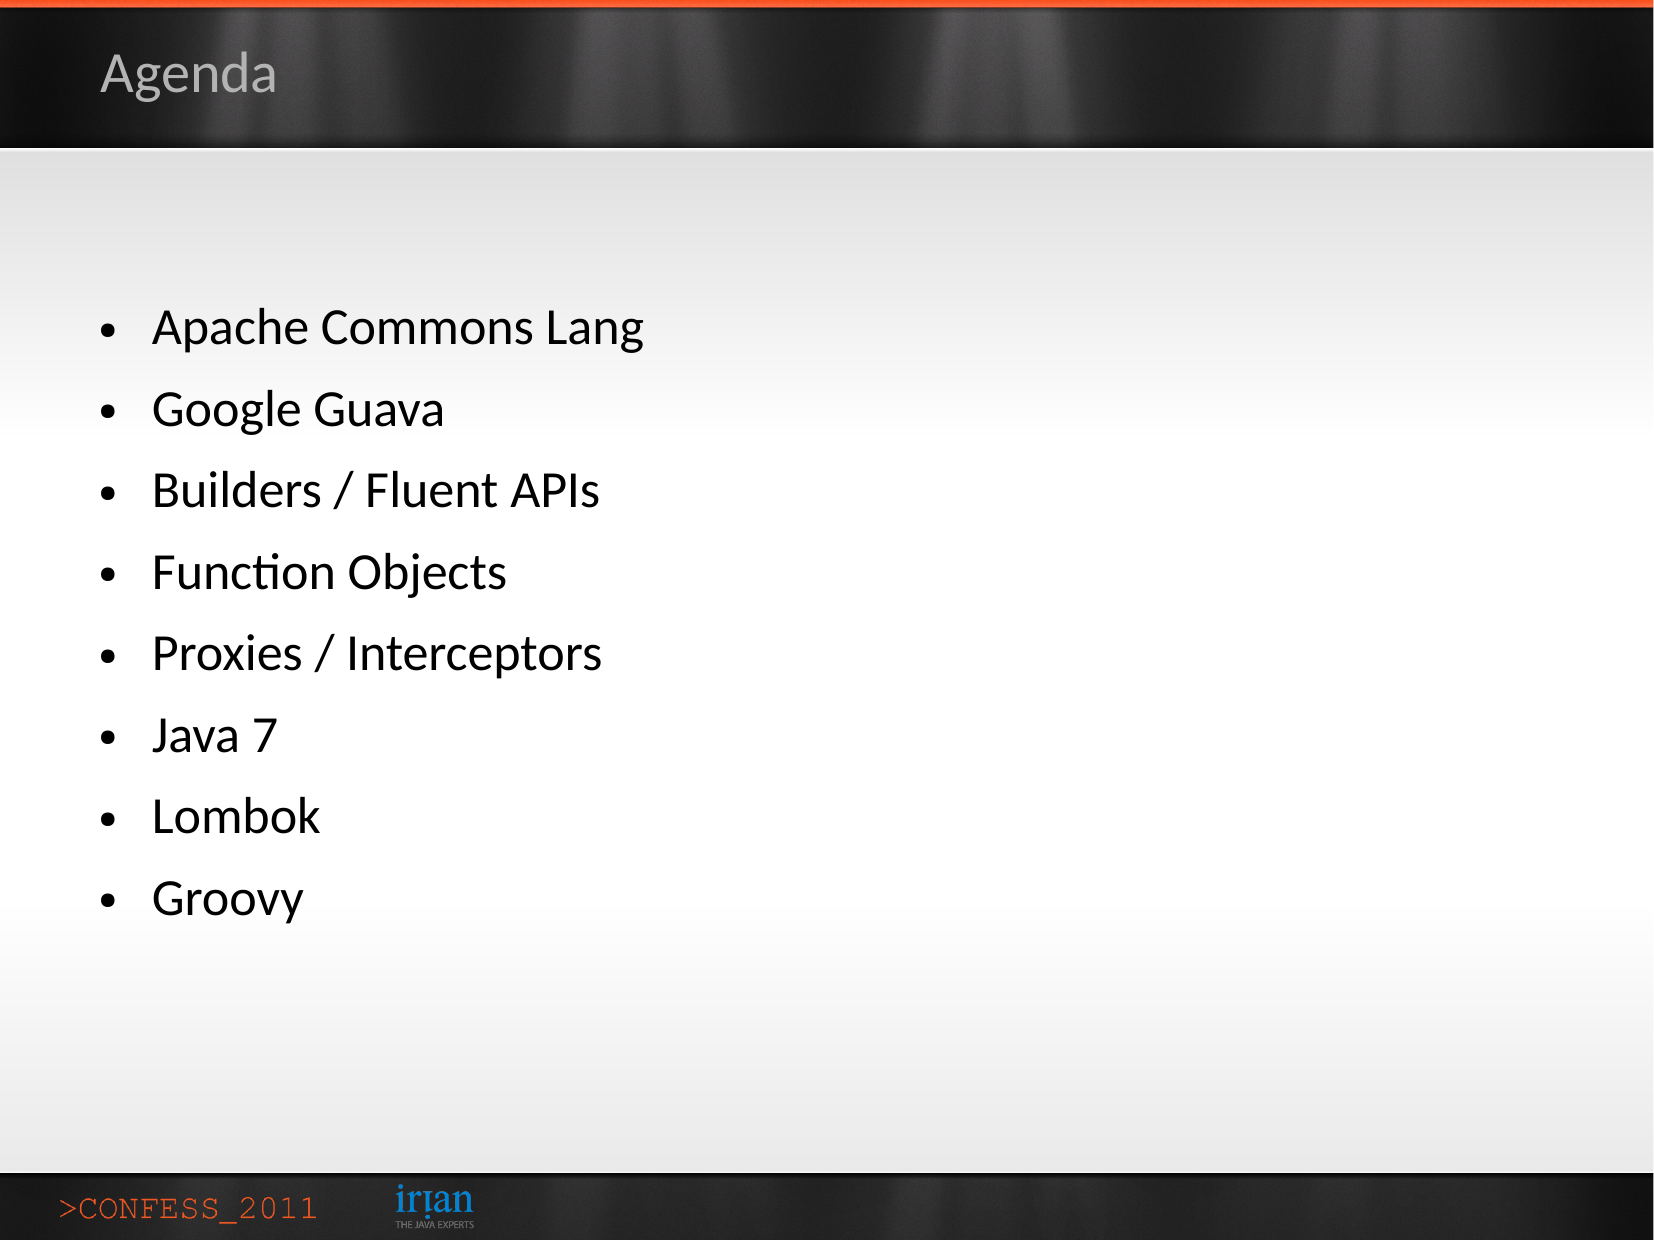

# Agenda
Apache Commons Lang
Google Guava
Builders / Fluent APIs
Function Objects
Proxies / Interceptors
Java 7
Lombok
Groovy